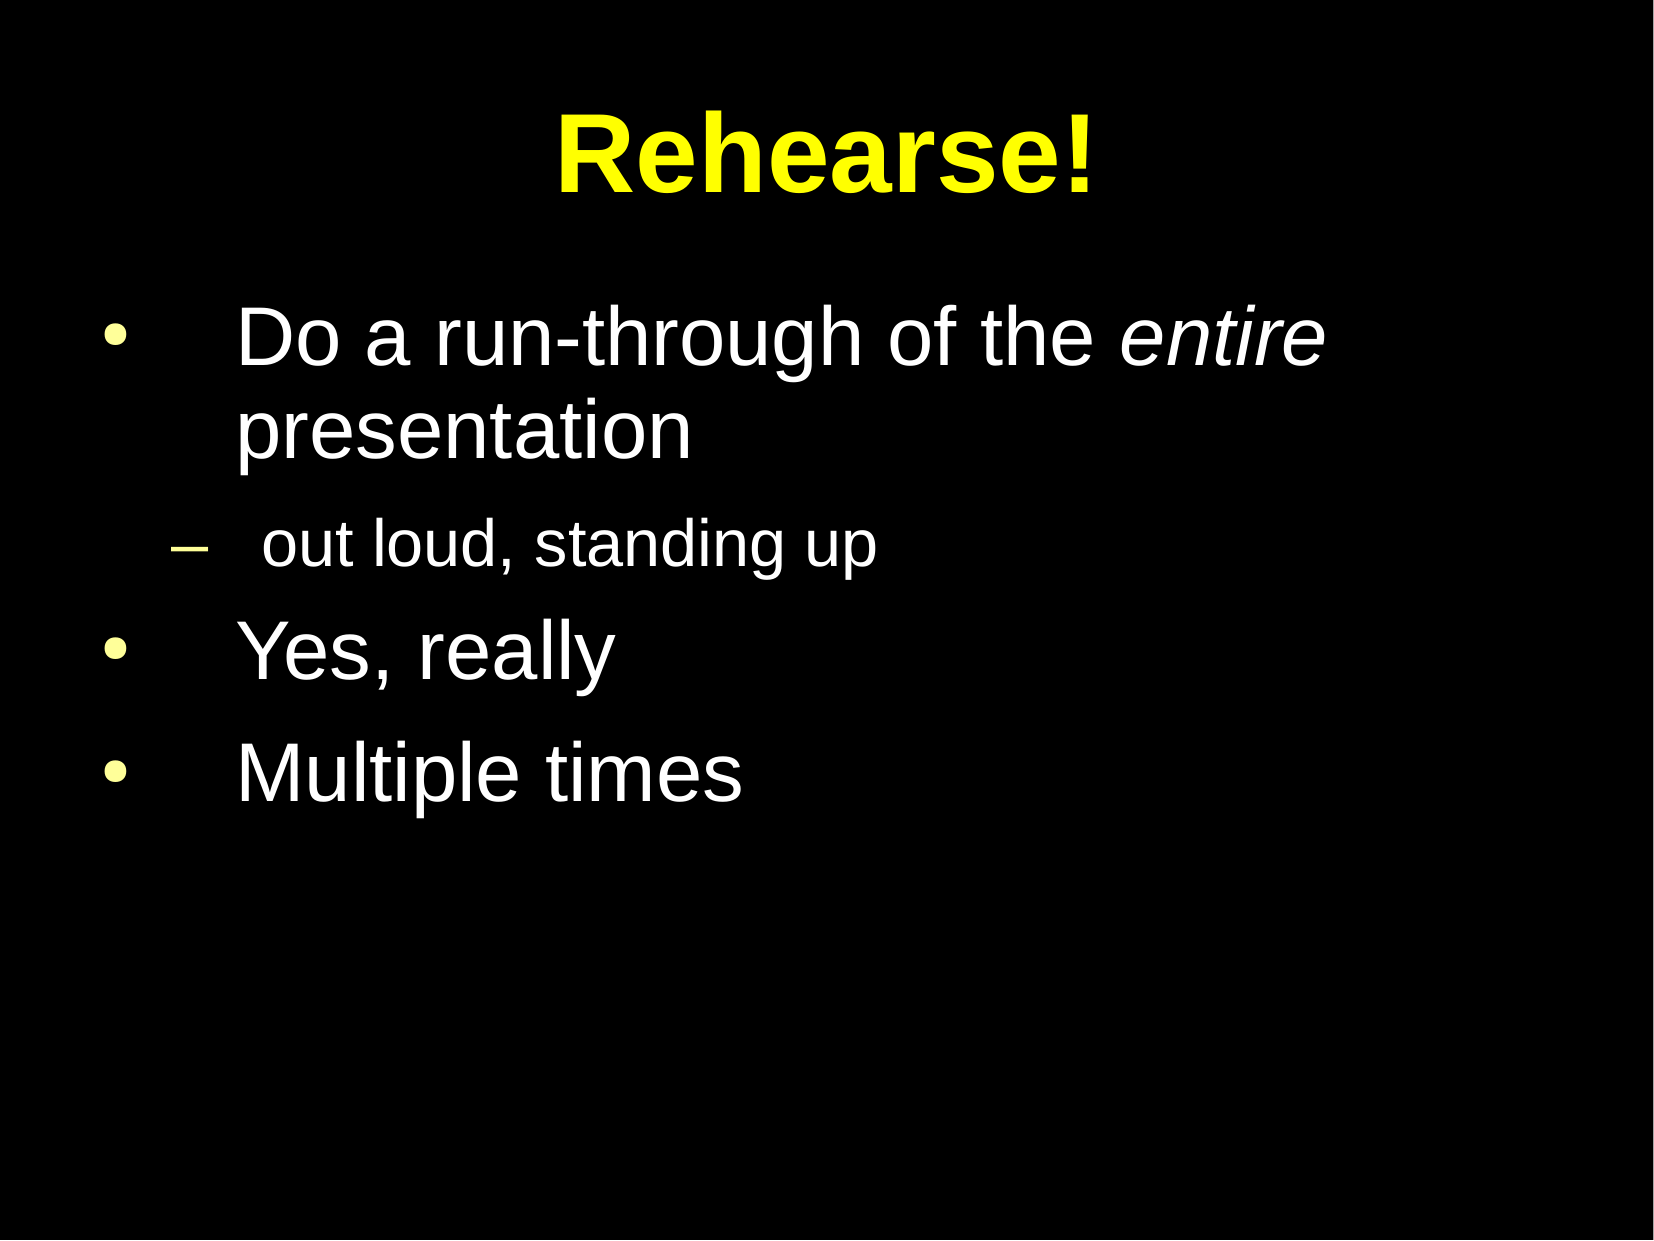

# Rehearse!
Do a run-through of the entire presentation
out loud, standing up
Yes, really
Multiple times